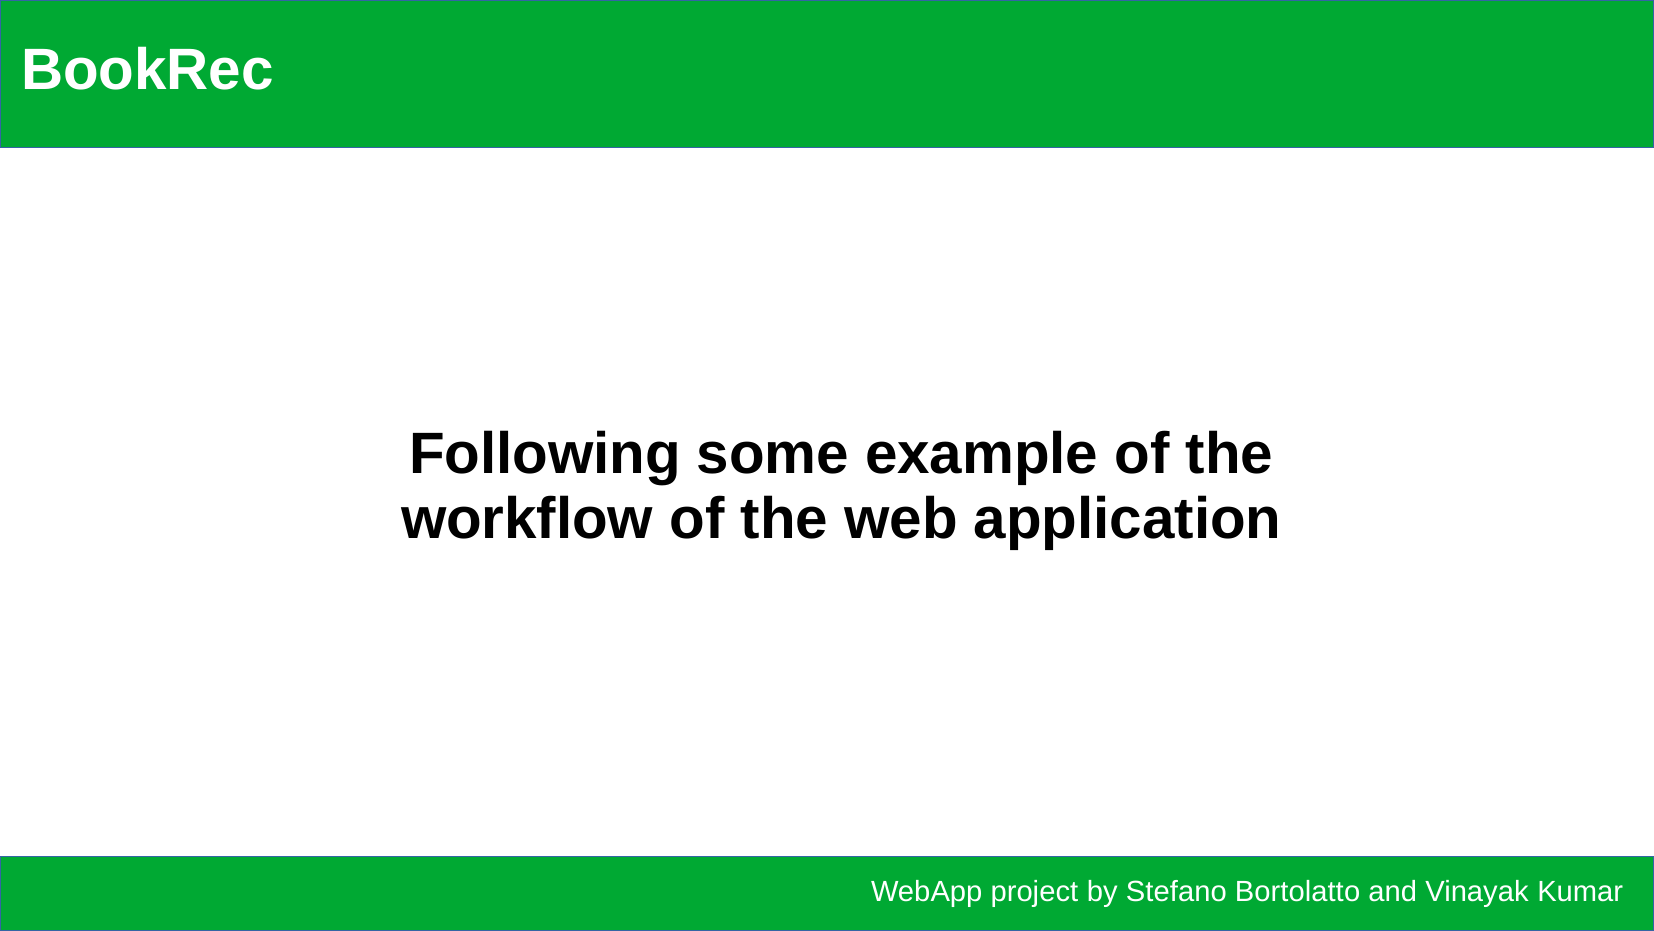

BookRec
Following some example of the workflow of the web application
WebApp project by Stefano Bortolatto and Vinayak Kumar